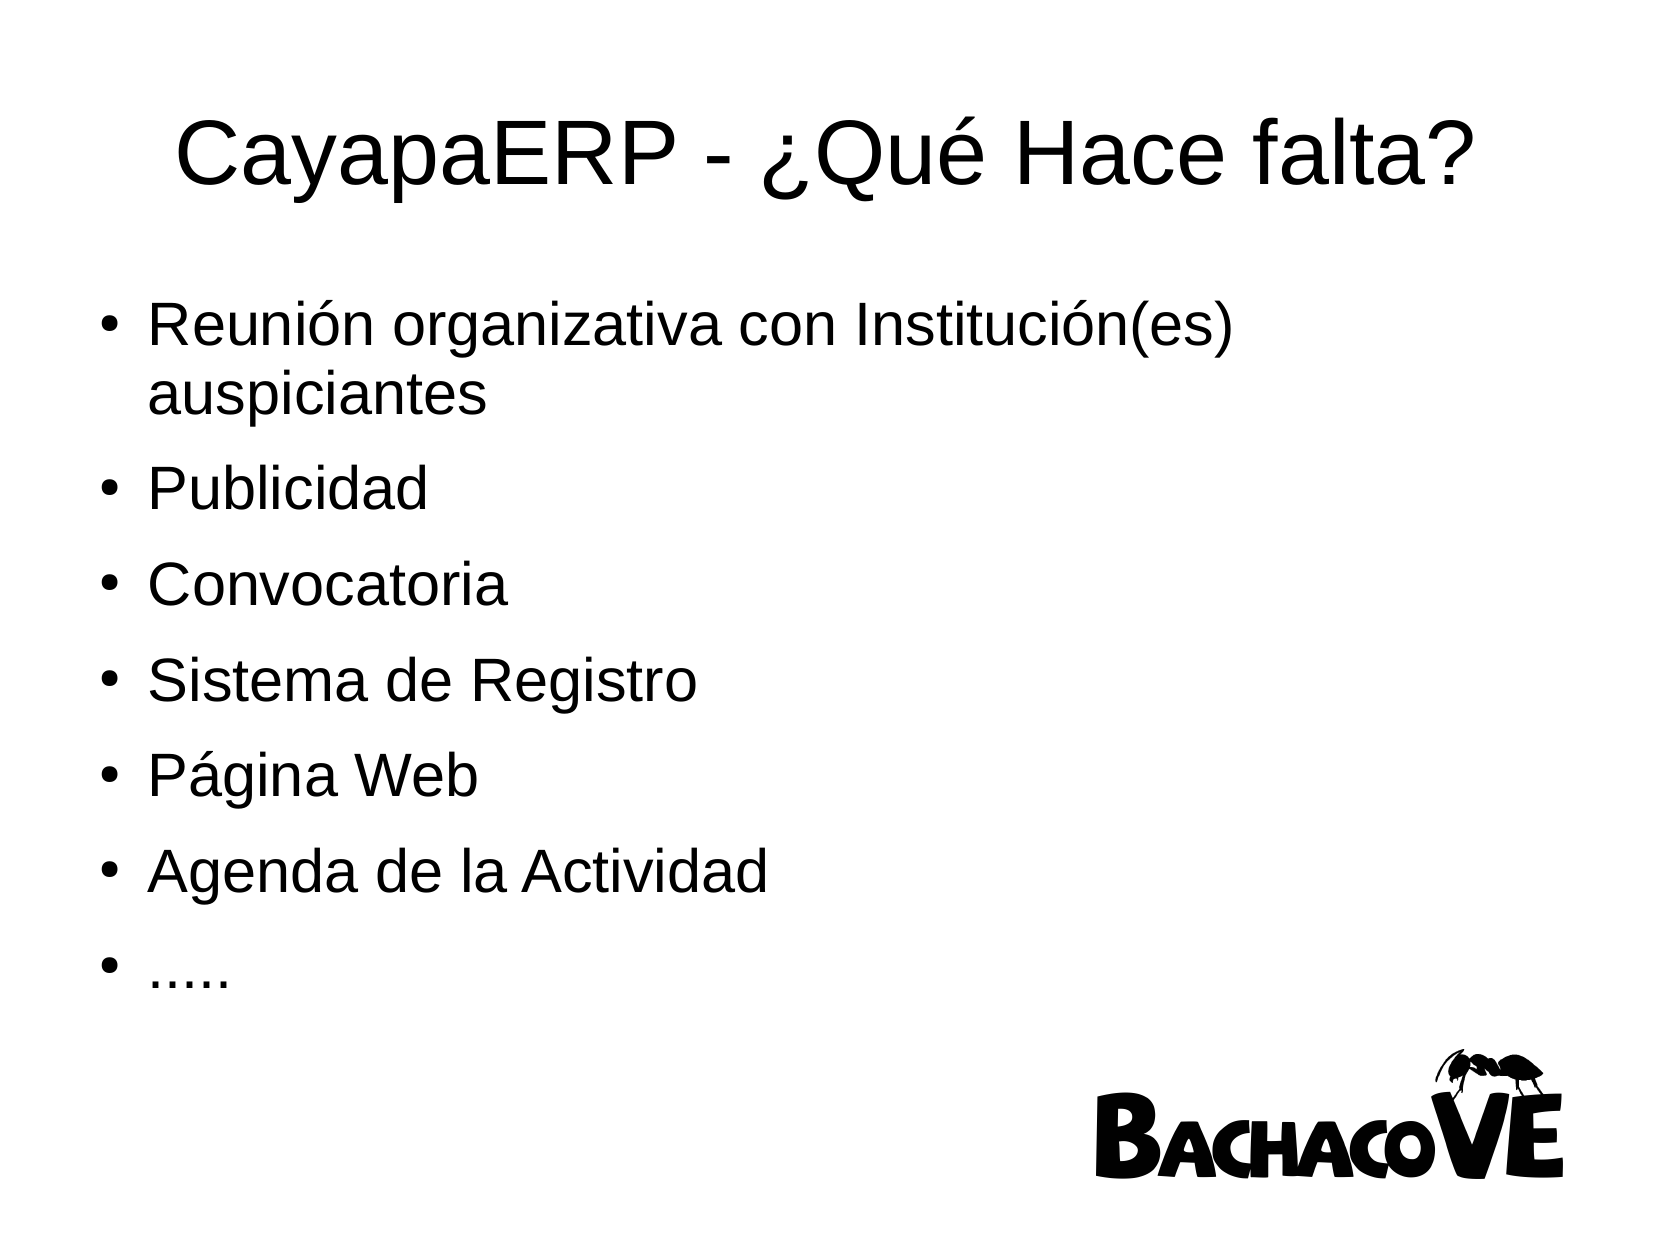

# CayapaERP - ¿Qué Hace falta?
Reunión organizativa con Institución(es) auspiciantes
Publicidad
Convocatoria
Sistema de Registro
Página Web
Agenda de la Actividad
.....